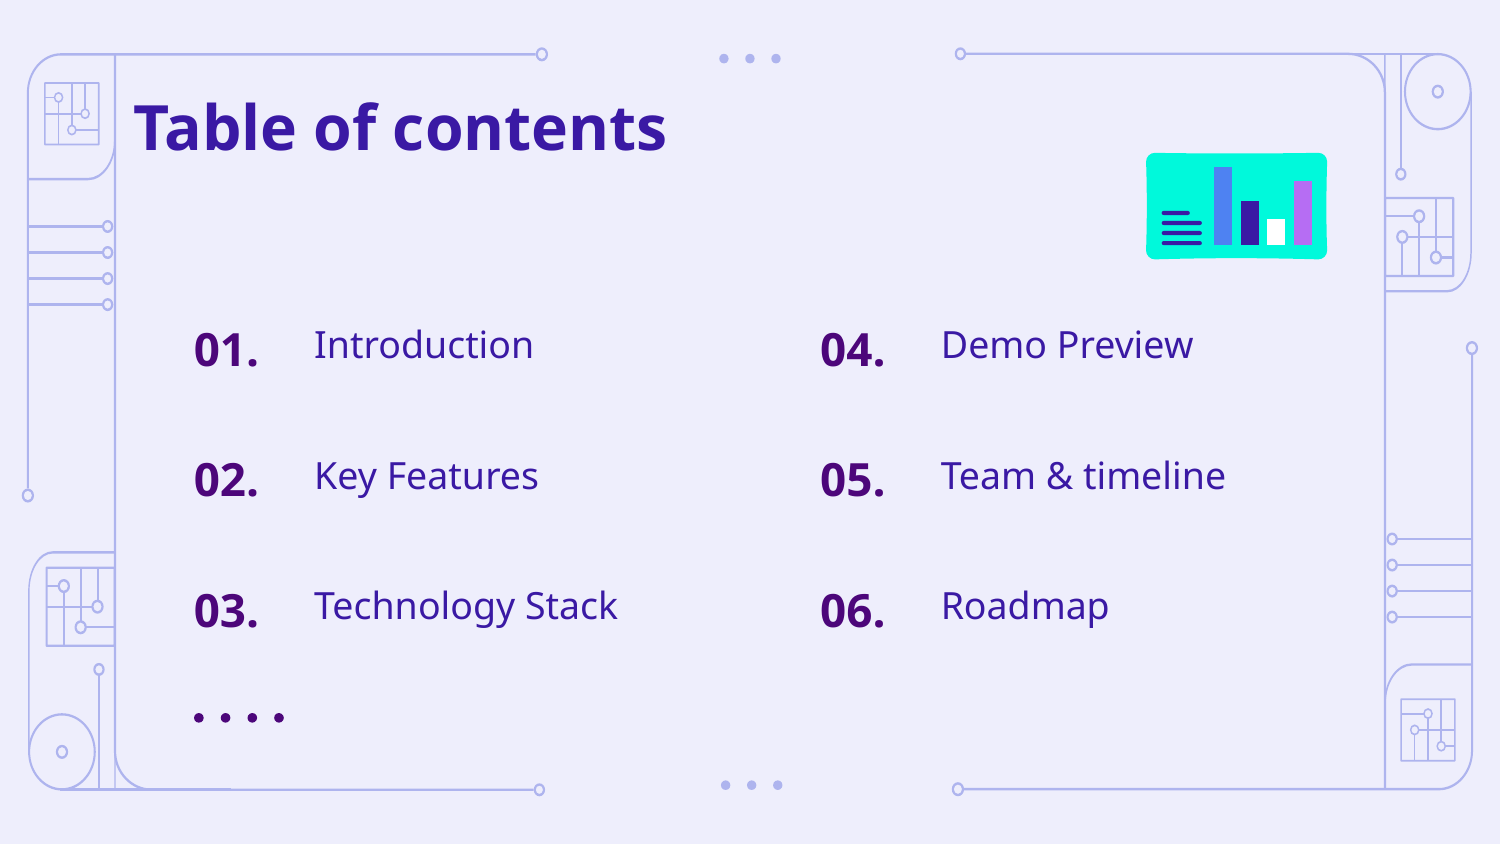

# Table of contents
Introduction
Demo Preview
01.
04.
Key Features
Team & timeline
02.
05.
Technology Stack
Roadmap
03.
06.